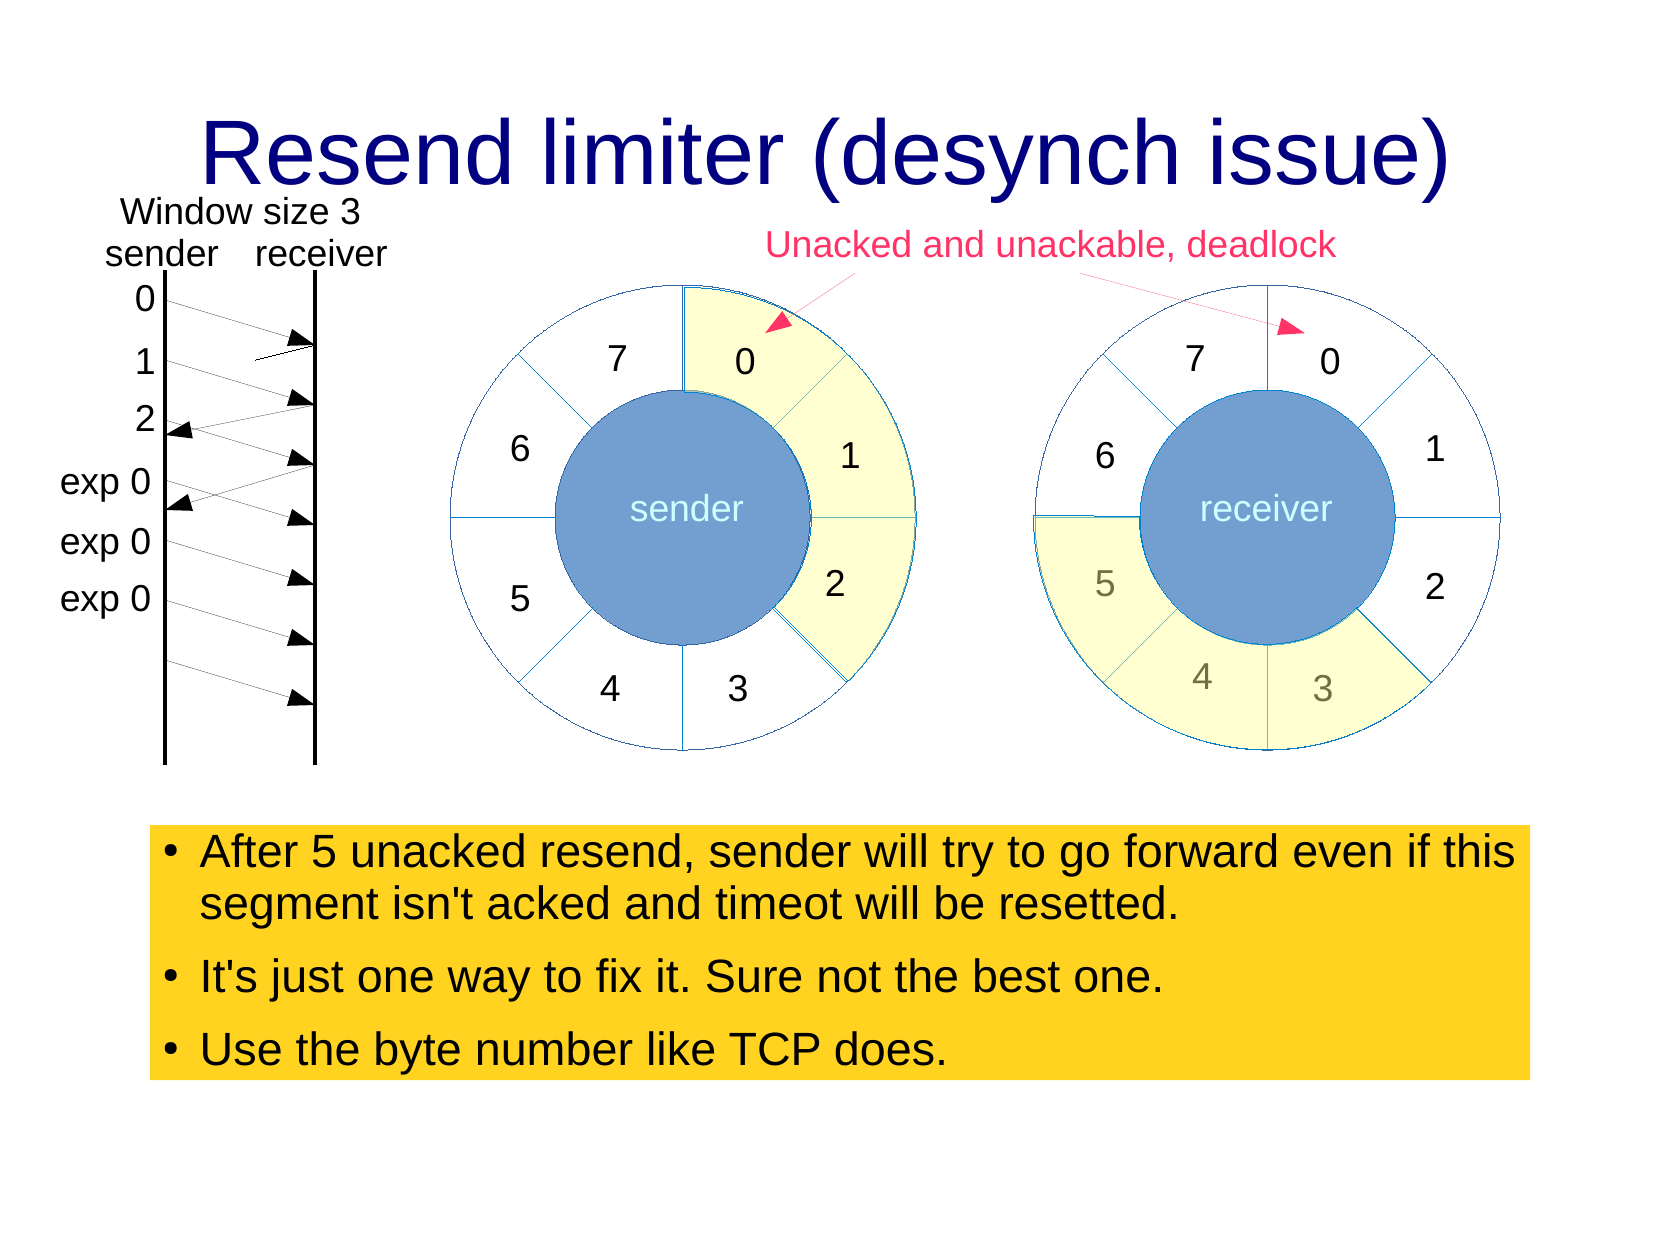

# Resend limiter (desynch issue)
Window size 3
Unacked and unackable, deadlock
sender
receiver
0
7
7
1
0
0
2
6
1
1
6
exp 0
sender
receiver
exp 0
2
5
2
exp 0
5
4
4
3
3
After 5 unacked resend, sender will try to go forward even if this segment isn't acked and timeot will be resetted.
It's just one way to fix it. Sure not the best one.
Use the byte number like TCP does.